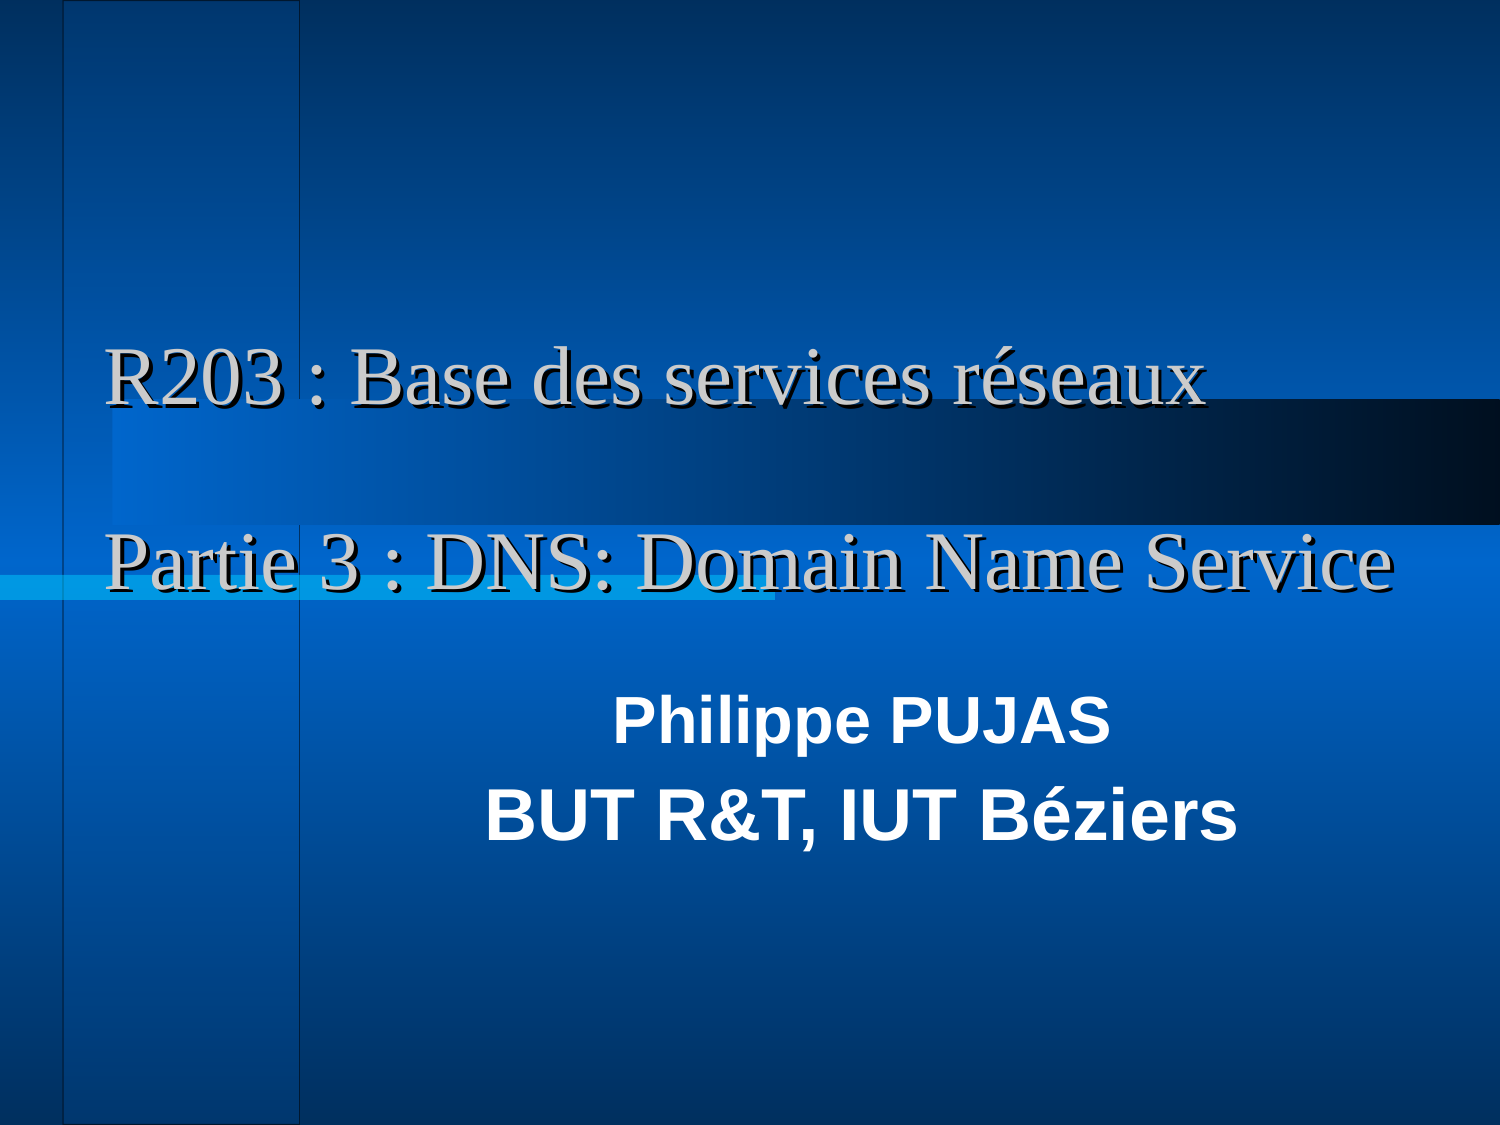

# R203 : Base des services réseaux Partie 3 : DNS: Domain Name Service
Philippe PUJAS
BUT R&T, IUT Béziers